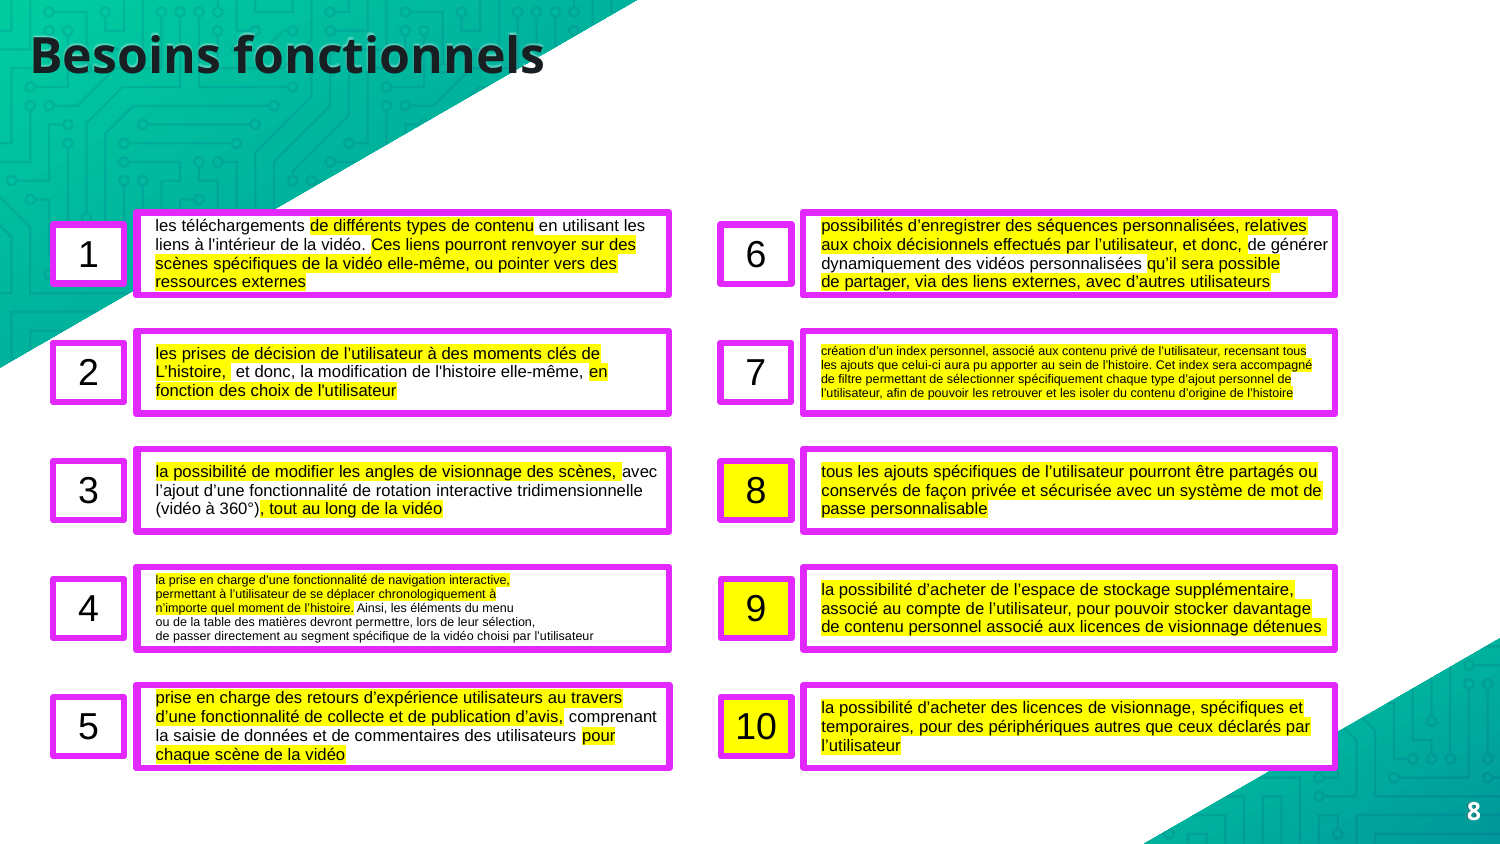

# Besoins fonctionnels
Téléchargements en utilisant les liens à l'intérieur de la vidéo
les téléchargements de différents types de contenu en utilisant les
liens à l'intérieur de la vidéo. Ces liens pourront renvoyer sur des
scènes spécifiques de la vidéo elle-même, ou pointer vers des
ressources externes
possibilités d’enregistrer des séquences personnalisées, relatives
aux choix décisionnels effectués par l’utilisateur, et donc, de générer
dynamiquement des vidéos personnalisées qu’il sera possible
de partager, via des liens externes, avec d’autres utilisateurs
les prises de décision de l’utilisateur à des moments clés de
L’histoire, et donc, la modification de l'histoire elle-même, en
fonction des choix de l'utilisateur
création d’un index personnel, associé aux contenu privé de l’utilisateur, recensant tous
les ajouts que celui-ci aura pu apporter au sein de l’histoire. Cet index sera accompagné
de filtre permettant de sélectionner spécifiquement chaque type d’ajout personnel de
l’utilisateur, afin de pouvoir les retrouver et les isoler du contenu d’origine de l’histoire
la possibilité de modifier les angles de visionnage des scènes, avec
l’ajout d’une fonctionnalité de rotation interactive tridimensionnelle
(vidéo à 360°), tout au long de la vidéo
la prise en charge d’une fonctionnalité de navigation interactive,
permettant à l’utilisateur de se déplacer chronologiquement à
n’importe quel moment de l’histoire. Ainsi, les éléments du menu
ou de la table des matières devront permettre, lors de leur sélection,
de passer directement au segment spécifique de la vidéo choisi par l’utilisateur
prise en charge des retours d’expérience utilisateurs au travers
d’une fonctionnalité de collecte et de publication d’avis, comprenant
la saisie de données et de commentaires des utilisateurs pour
chaque scène de la vidéo
Génération dynamique de vidéos personnalisées
1
6
Modification de l'histoire en fonction des choix de l'utilisateur
Sécurisation de parties de la vidéo avec un mot de passe
2
7
Rotation interactive tridimensionnelle (vidéo 360)
tous les ajouts spécifiques de l’utilisateur pourront être partagés ou
conservés de façon privée et sécurisée avec un système de mot de
passe personnalisable
8
la possibilité d’acheter de l’espace de stockage supplémentaire,
associé au compte de l’utilisateur, pour pouvoir stocker davantage
de contenu personnel associé aux licences de visionnage détenues
9
la possibilité d’acheter des licences de visionnage, spécifiques et
temporaires, pour des périphériques autres que ceux déclarés par
l’utilisateur
10
3
Les éléments du menu ou de la table des matières permettent,
lorsque l’on clic dessus,de passer directement à un segment
spécifique de la vidéo
4
Saisie des données et des commentaires des utilisateurs dans la
vidéo
5